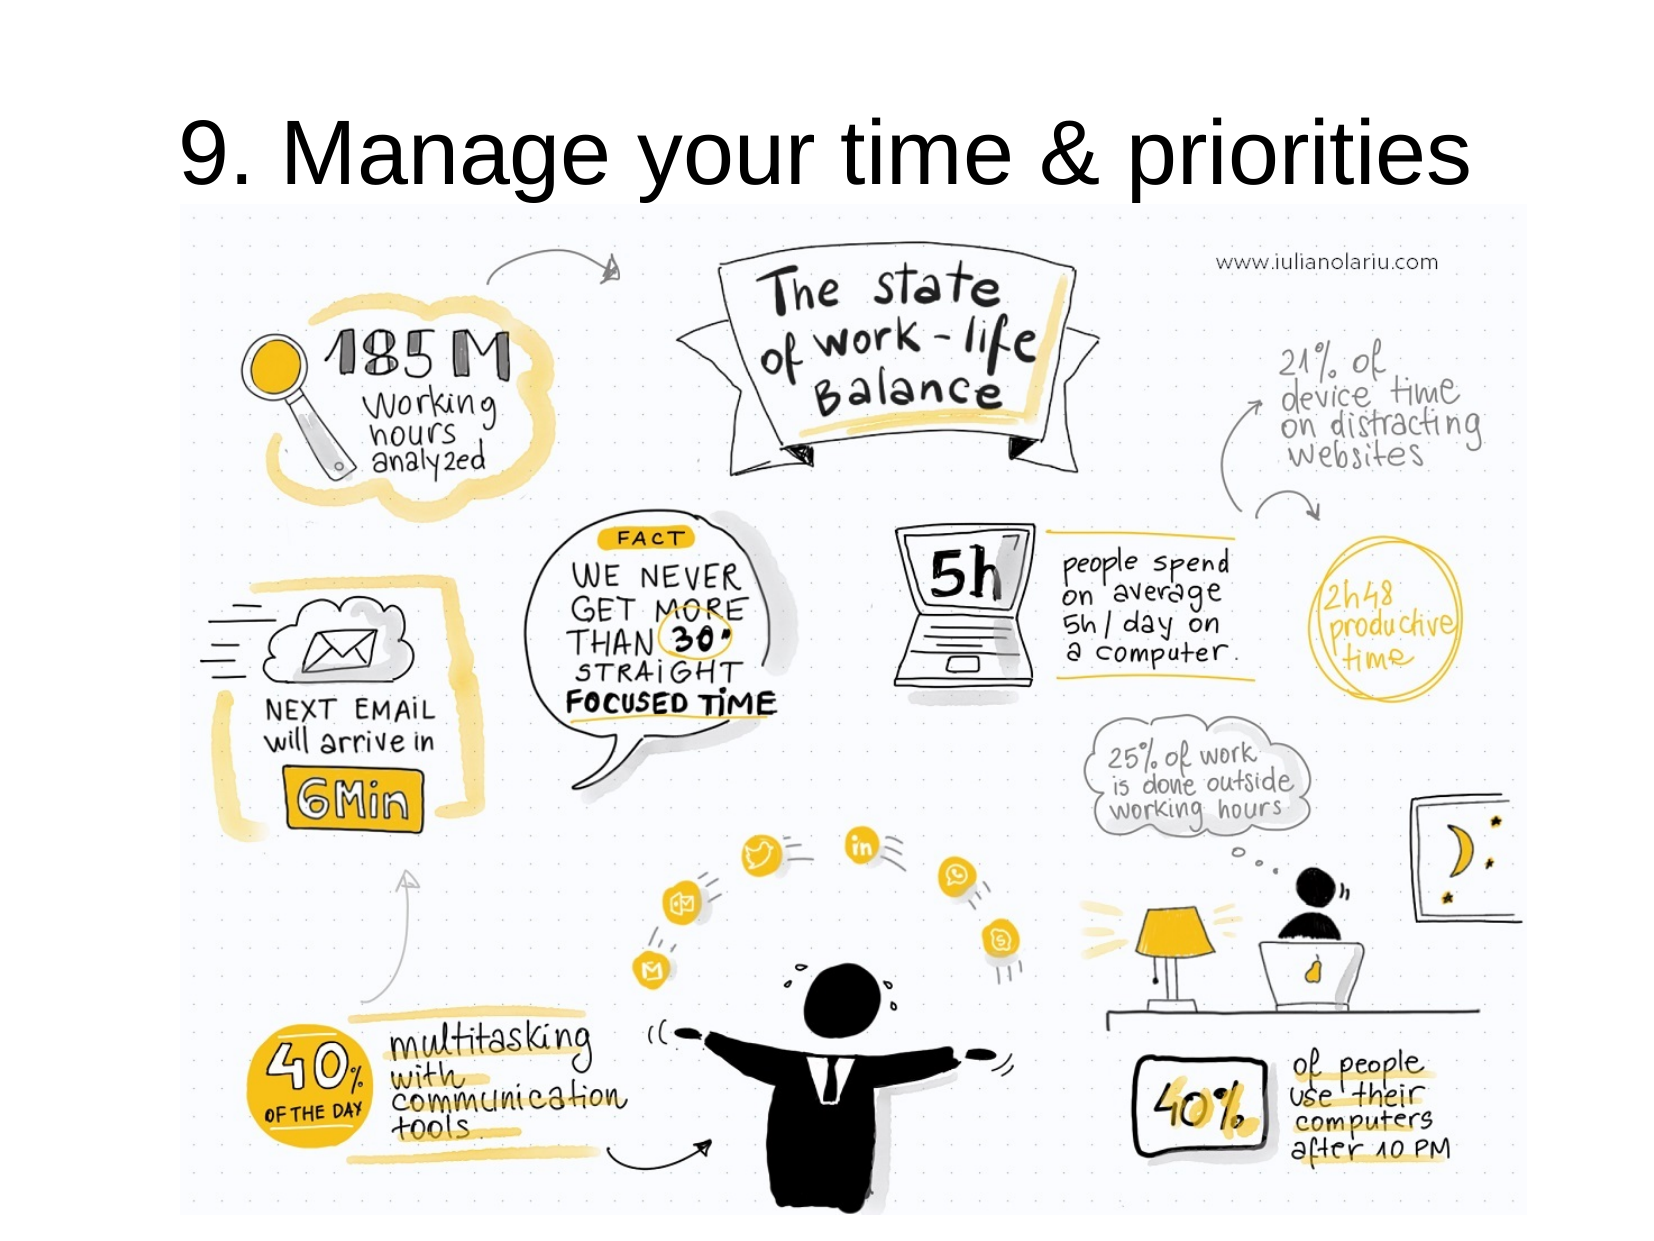

# 9. Manage your time & priorities